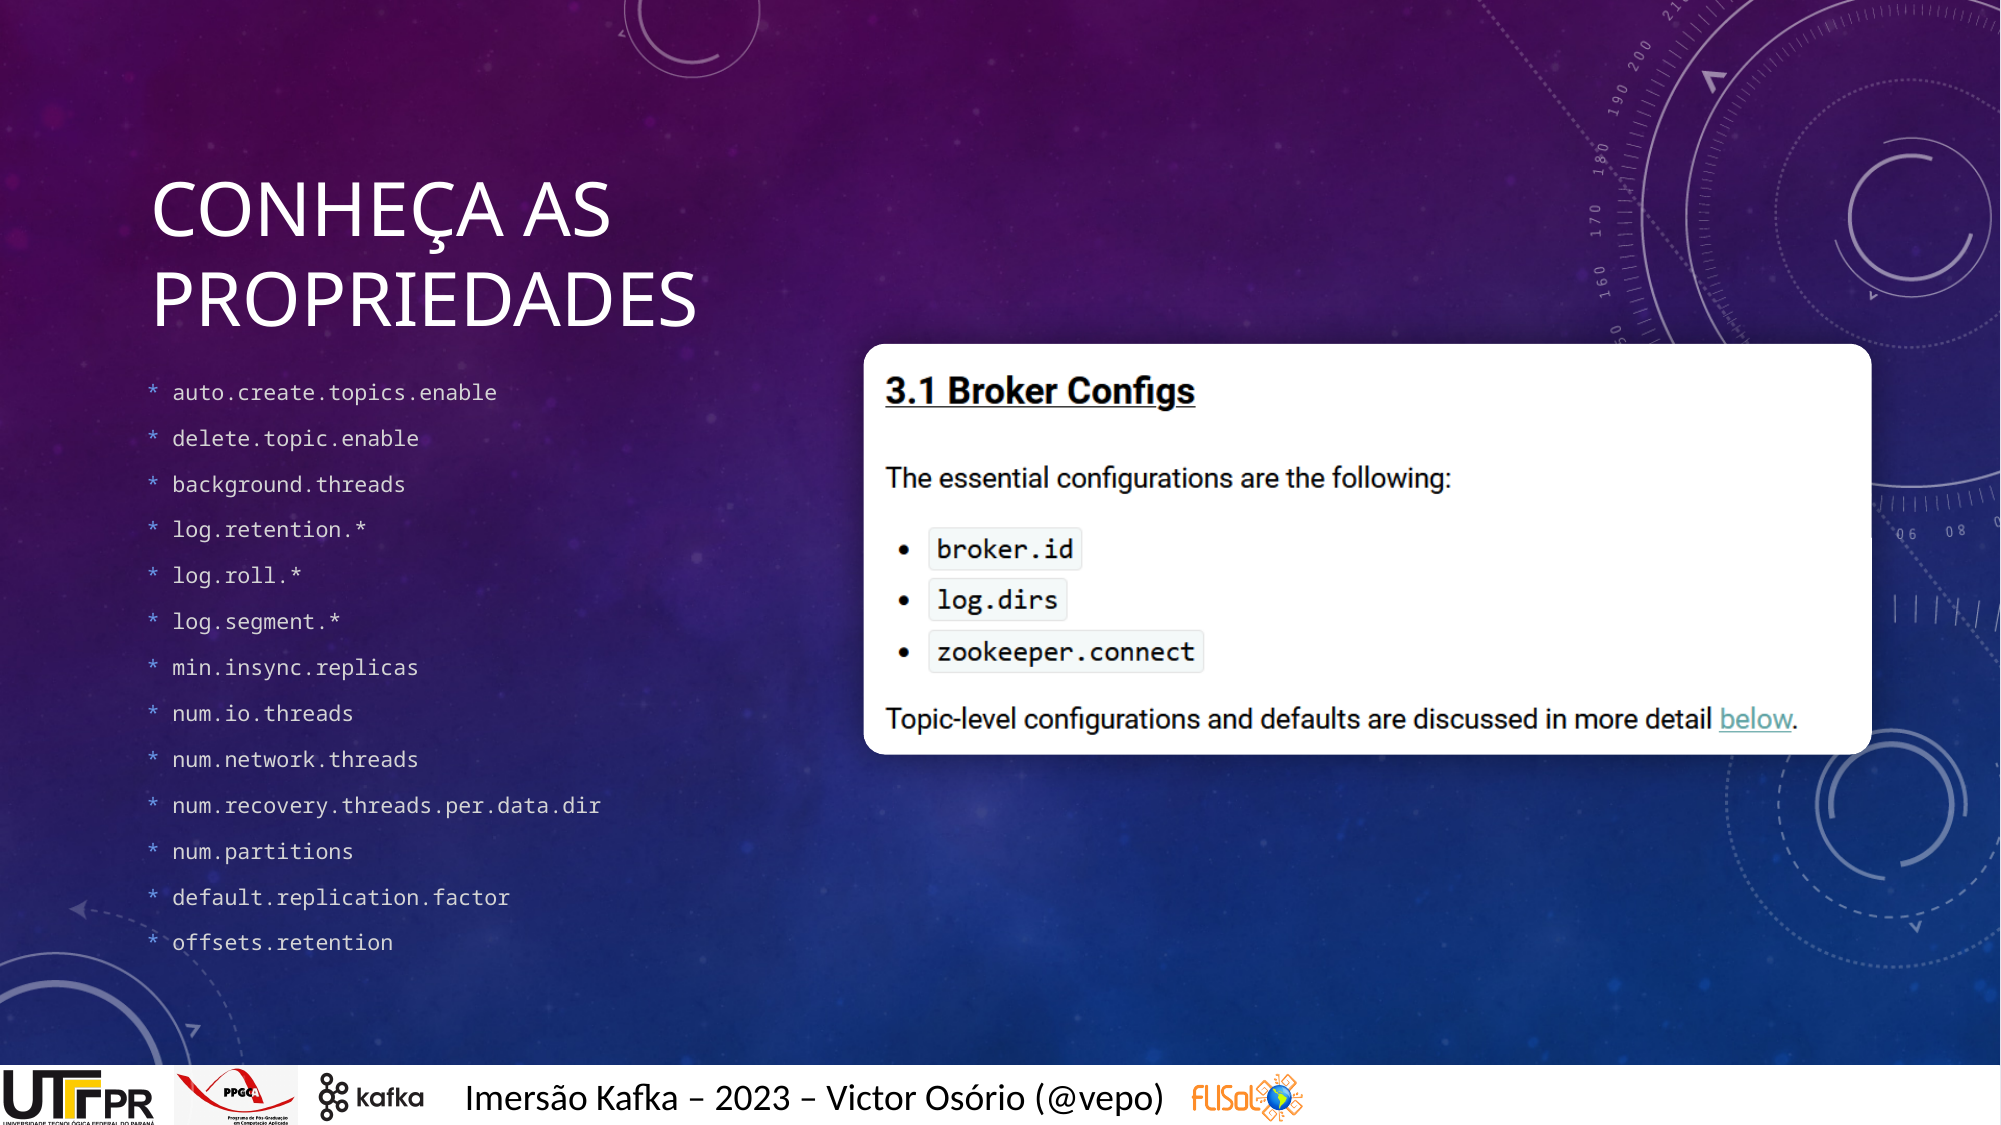

# Conheça as propriedades
* auto.create.topics.enable
* delete.topic.enable
* background.threads
* log.retention.*
* log.roll.*
* log.segment.*
* min.insync.replicas
* num.io.threads
* num.network.threads
* num.recovery.threads.per.data.dir
* num.partitions
* default.replication.factor
* offsets.retention